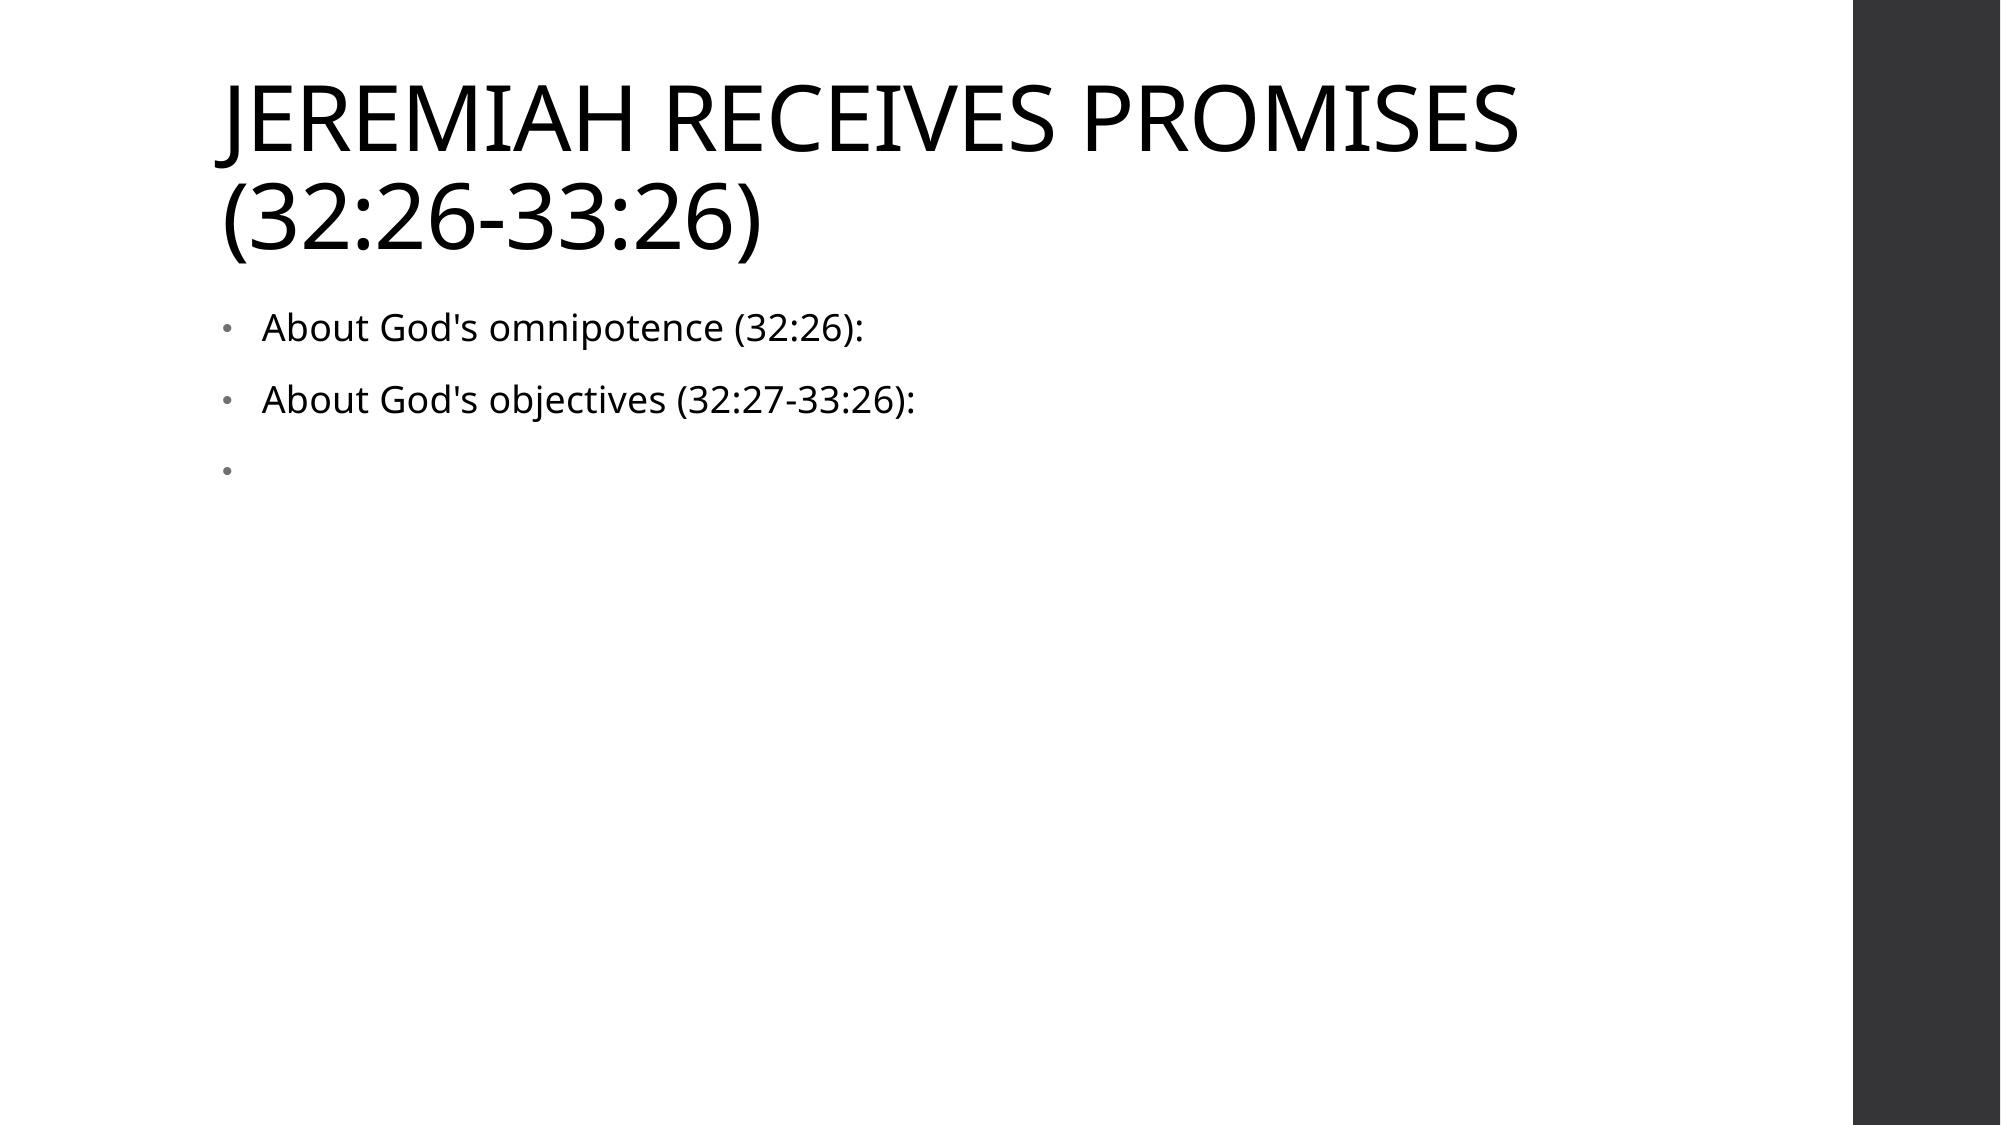

# JEREMIAH RECEIVES PROMISES (32:26-33:26)
 About God's omnipotence (32:26):
 About God's objectives (32:27-33:26):